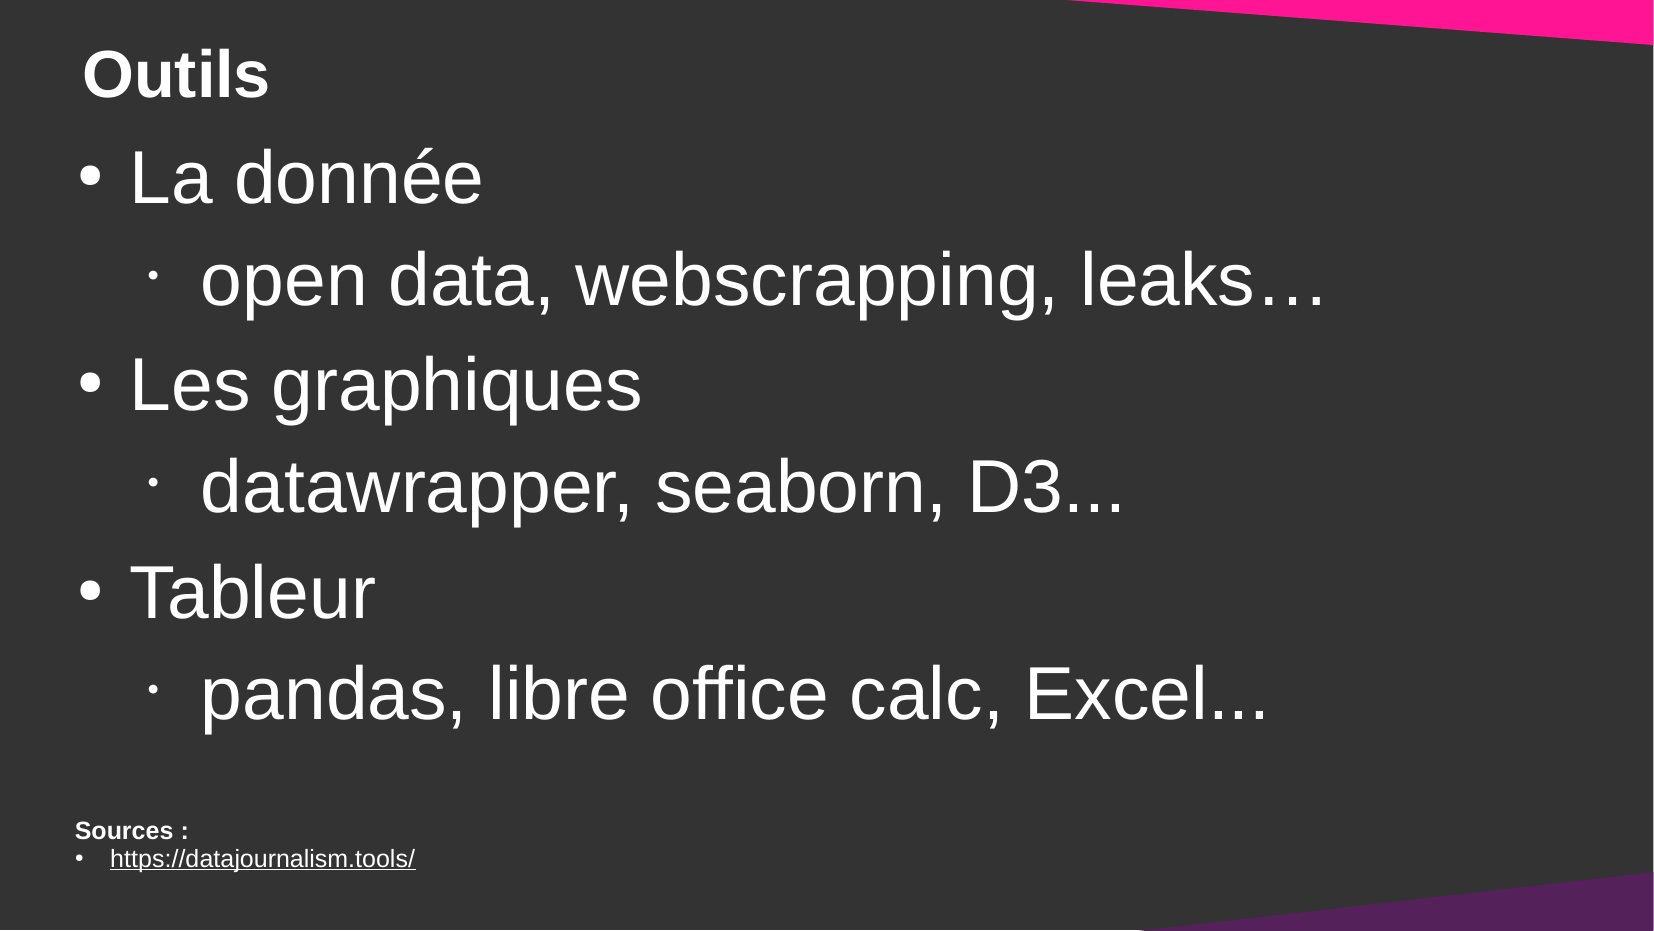

# Outils
La donnée
open data, webscrapping, leaks…
Les graphiques
datawrapper, seaborn, D3...
Tableur
pandas, libre office calc, Excel...
Sources :
https://datajournalism.tools/